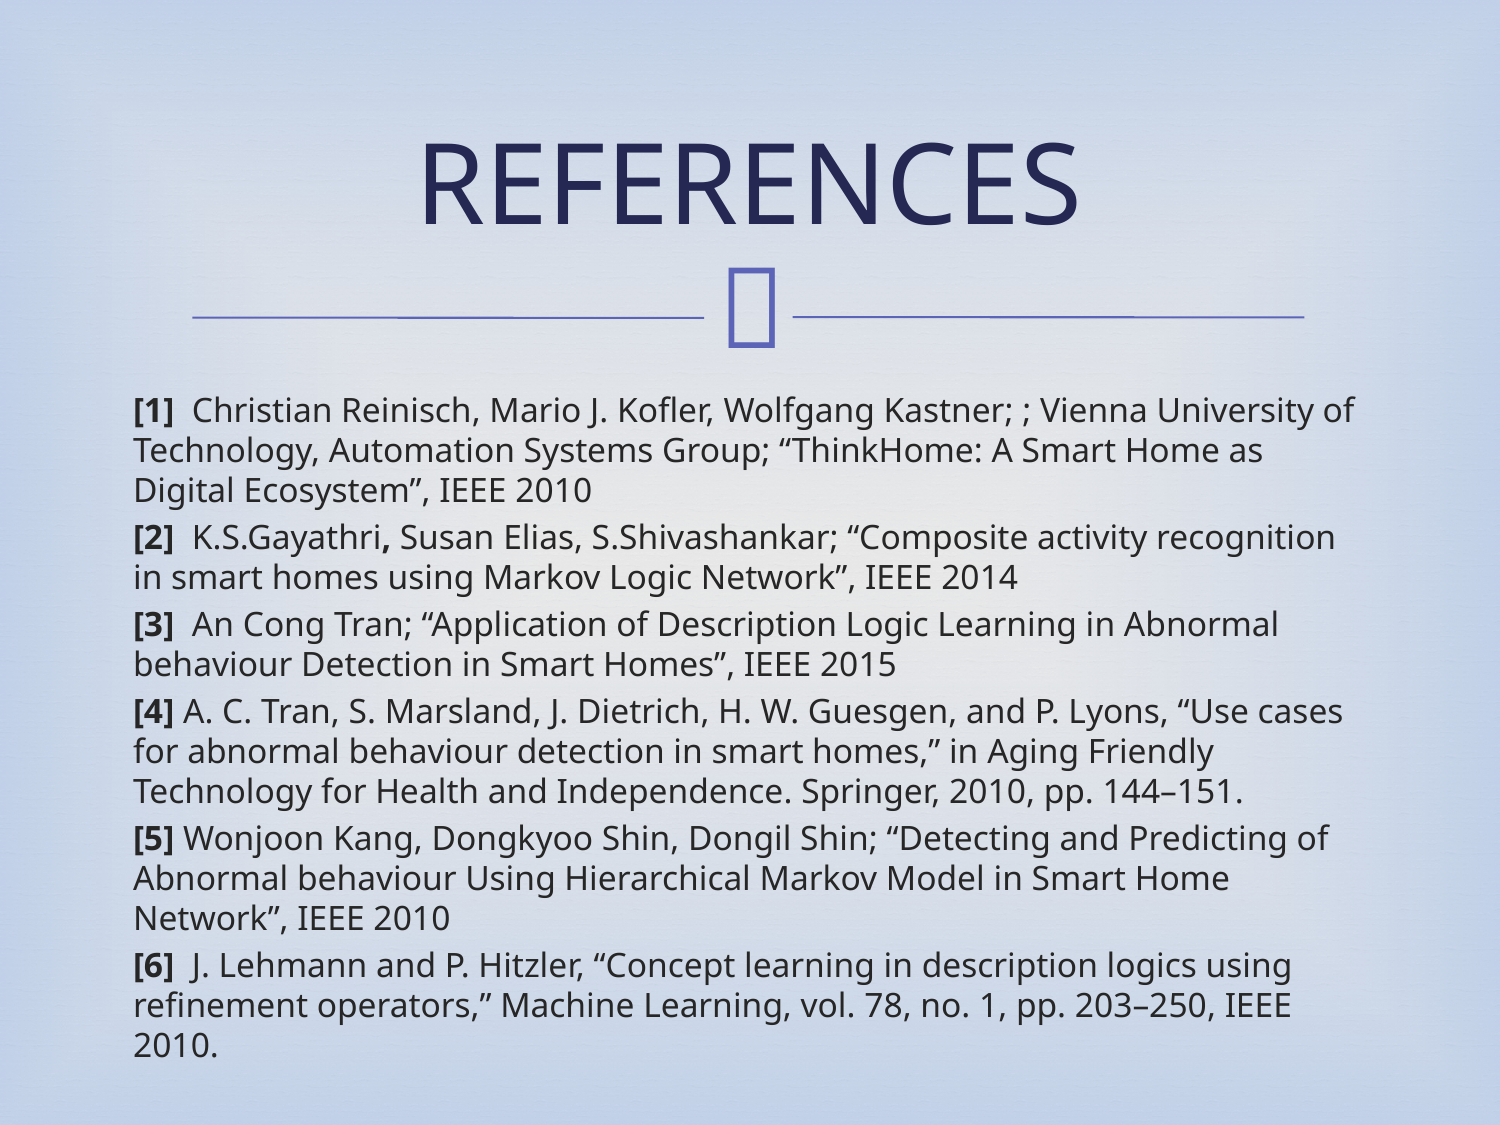

REFERENCES
# [1] Christian Reinisch, Mario J. Kofler, Wolfgang Kastner; ; Vienna University of Technology, Automation Systems Group; “ThinkHome: A Smart Home as Digital Ecosystem”, IEEE 2010
[2] K.S.Gayathri, Susan Elias, S.Shivashankar; “Composite activity recognition in smart homes using Markov Logic Network”, IEEE 2014
[3] An Cong Tran; “Application of Description Logic Learning in Abnormal behaviour Detection in Smart Homes”, IEEE 2015
[4] A. C. Tran, S. Marsland, J. Dietrich, H. W. Guesgen, and P. Lyons, “Use cases for abnormal behaviour detection in smart homes,” in Aging Friendly Technology for Health and Independence. Springer, 2010, pp. 144–151.
[5] Wonjoon Kang, Dongkyoo Shin, Dongil Shin; “Detecting and Predicting of Abnormal behaviour Using Hierarchical Markov Model in Smart Home Network”, IEEE 2010
[6] J. Lehmann and P. Hitzler, “Concept learning in description logics using refinement operators,” Machine Learning, vol. 78, no. 1, pp. 203–250, IEEE 2010.